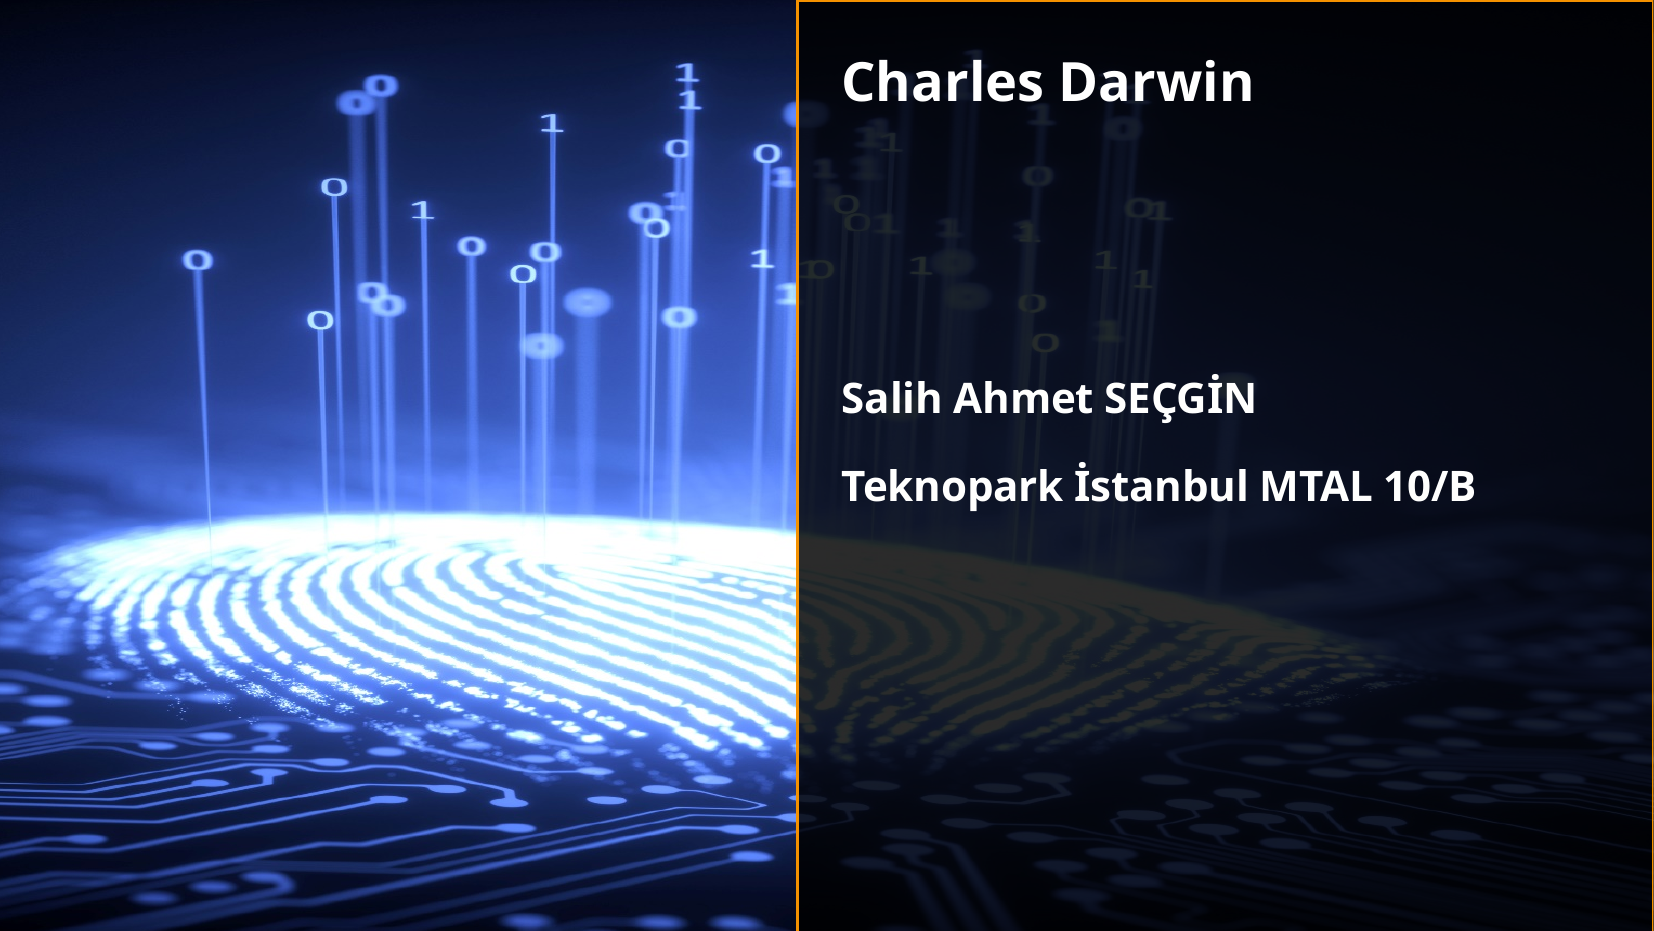

Charles Darwin
Salih Ahmet SEÇGİN
Teknopark İstanbul MTAL 10/B